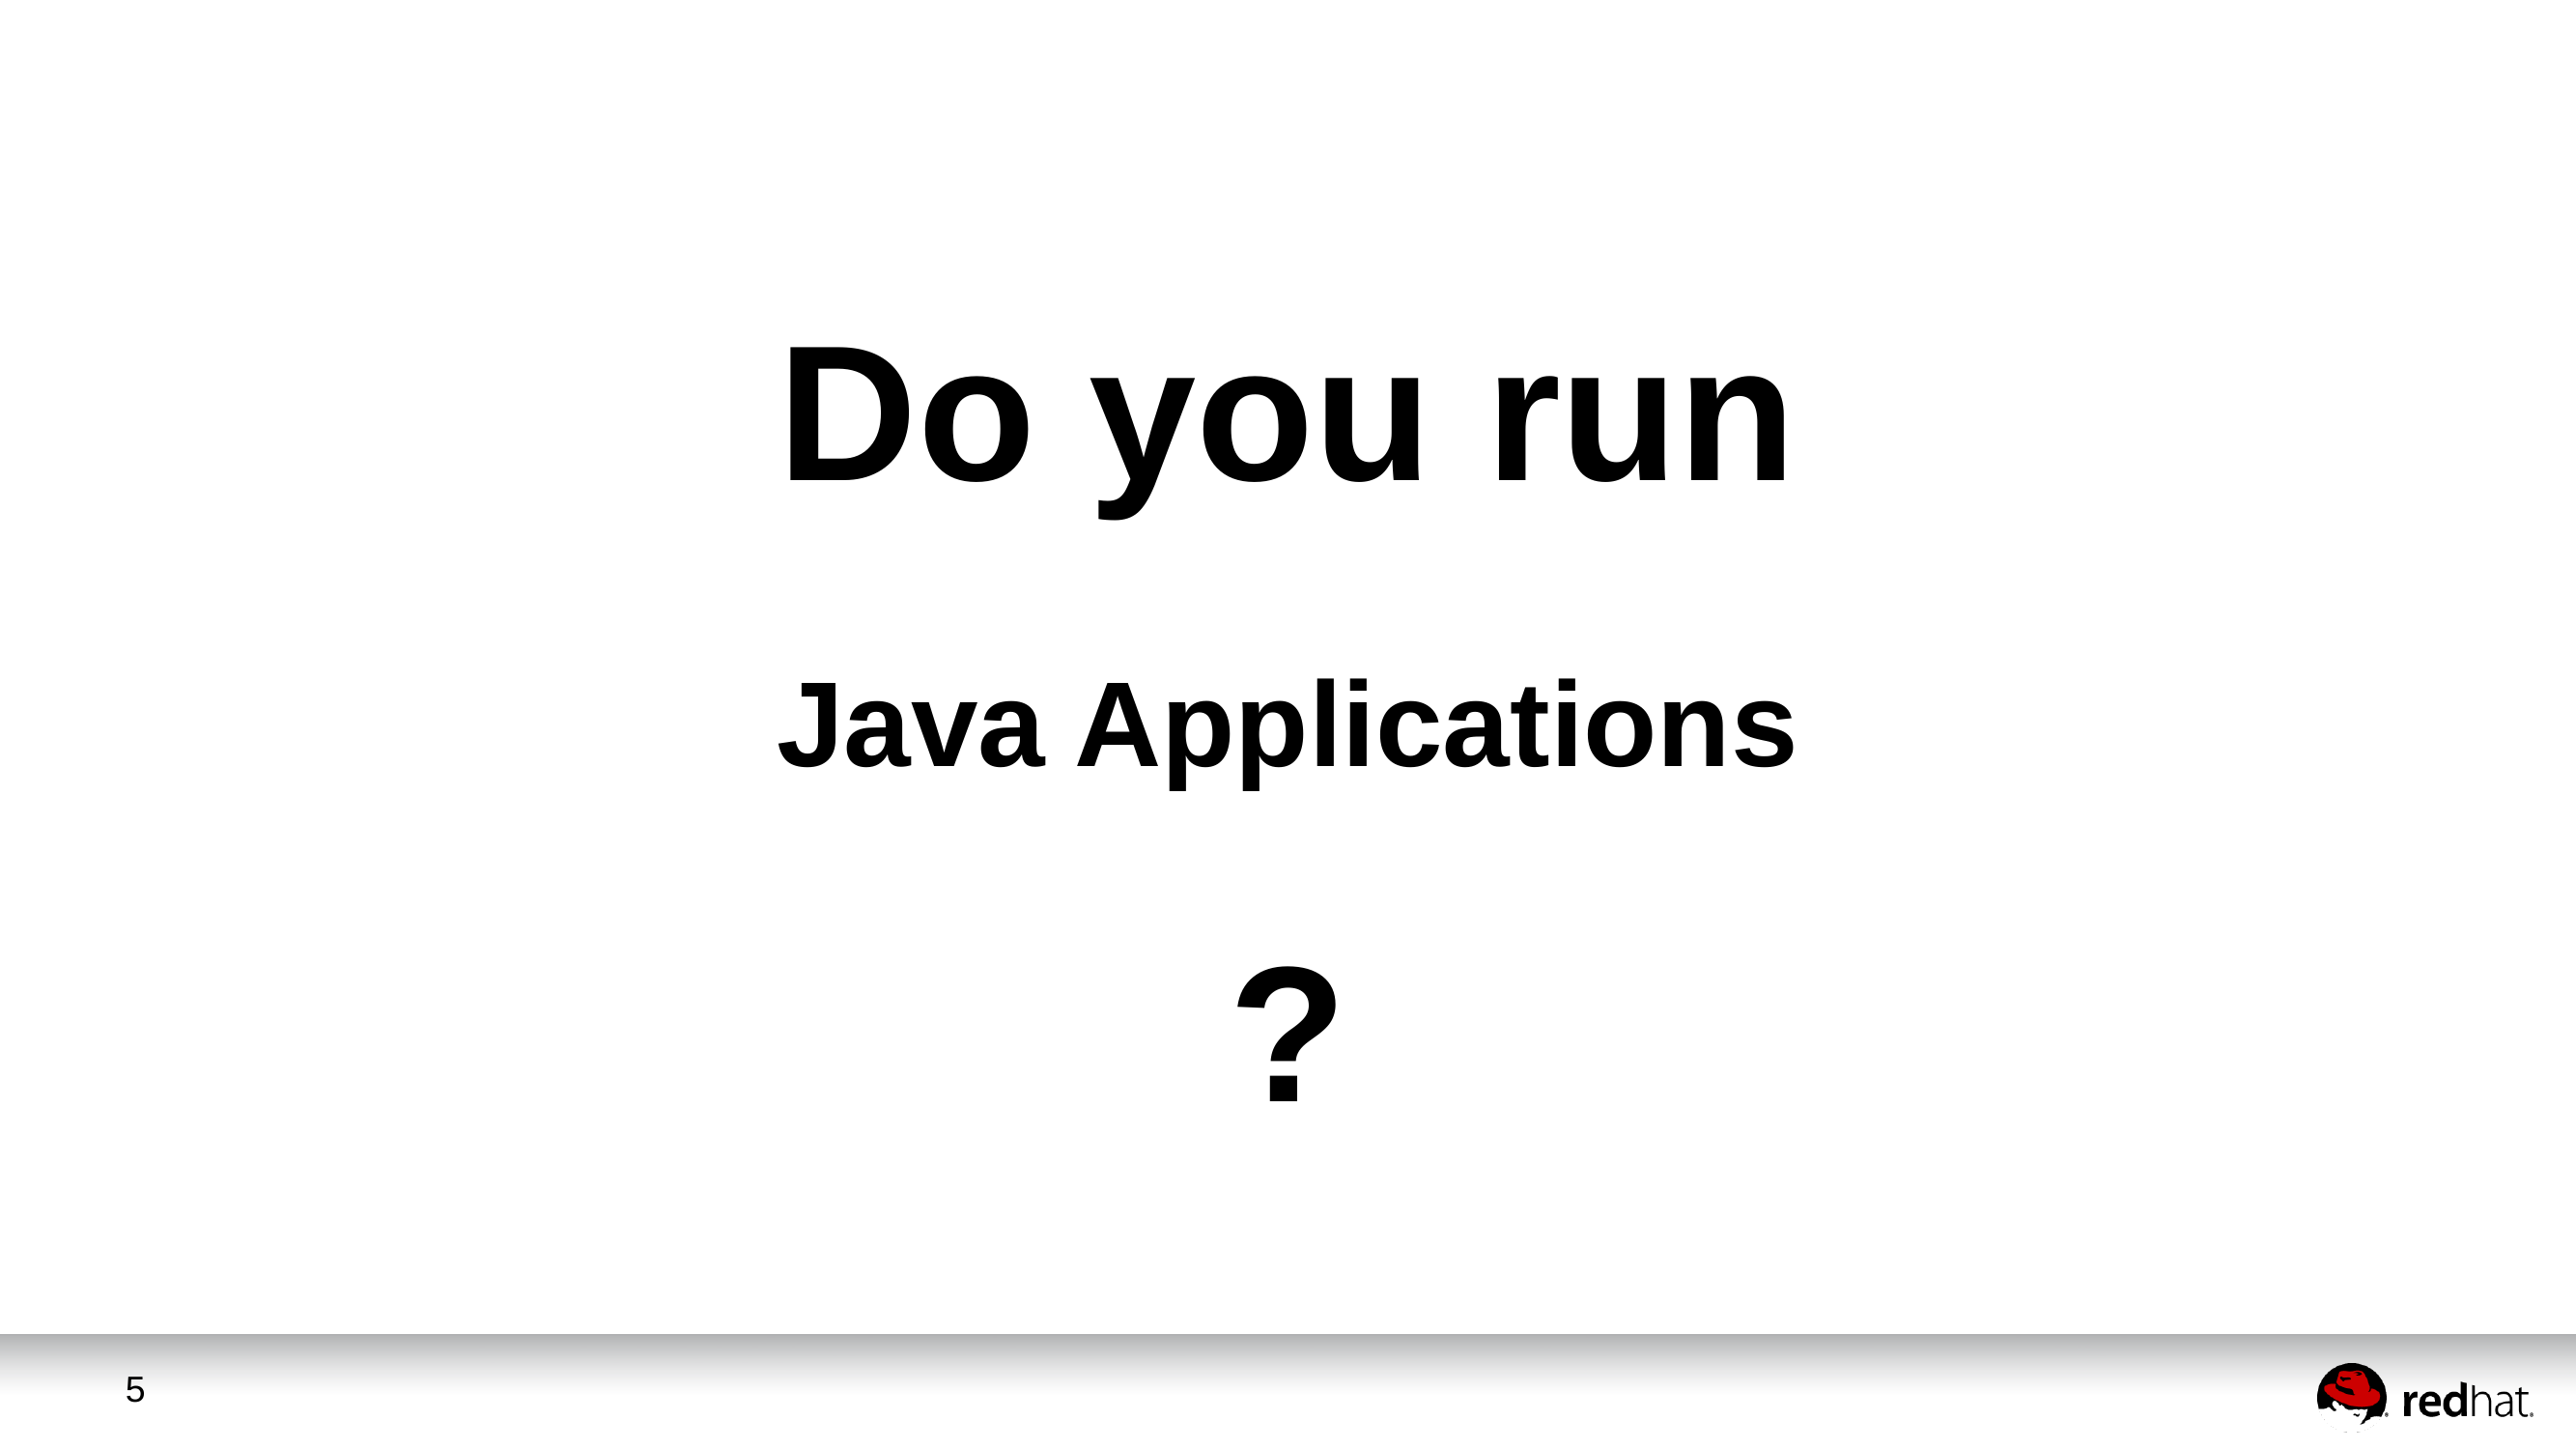

Do you run
Java Applications
?
5